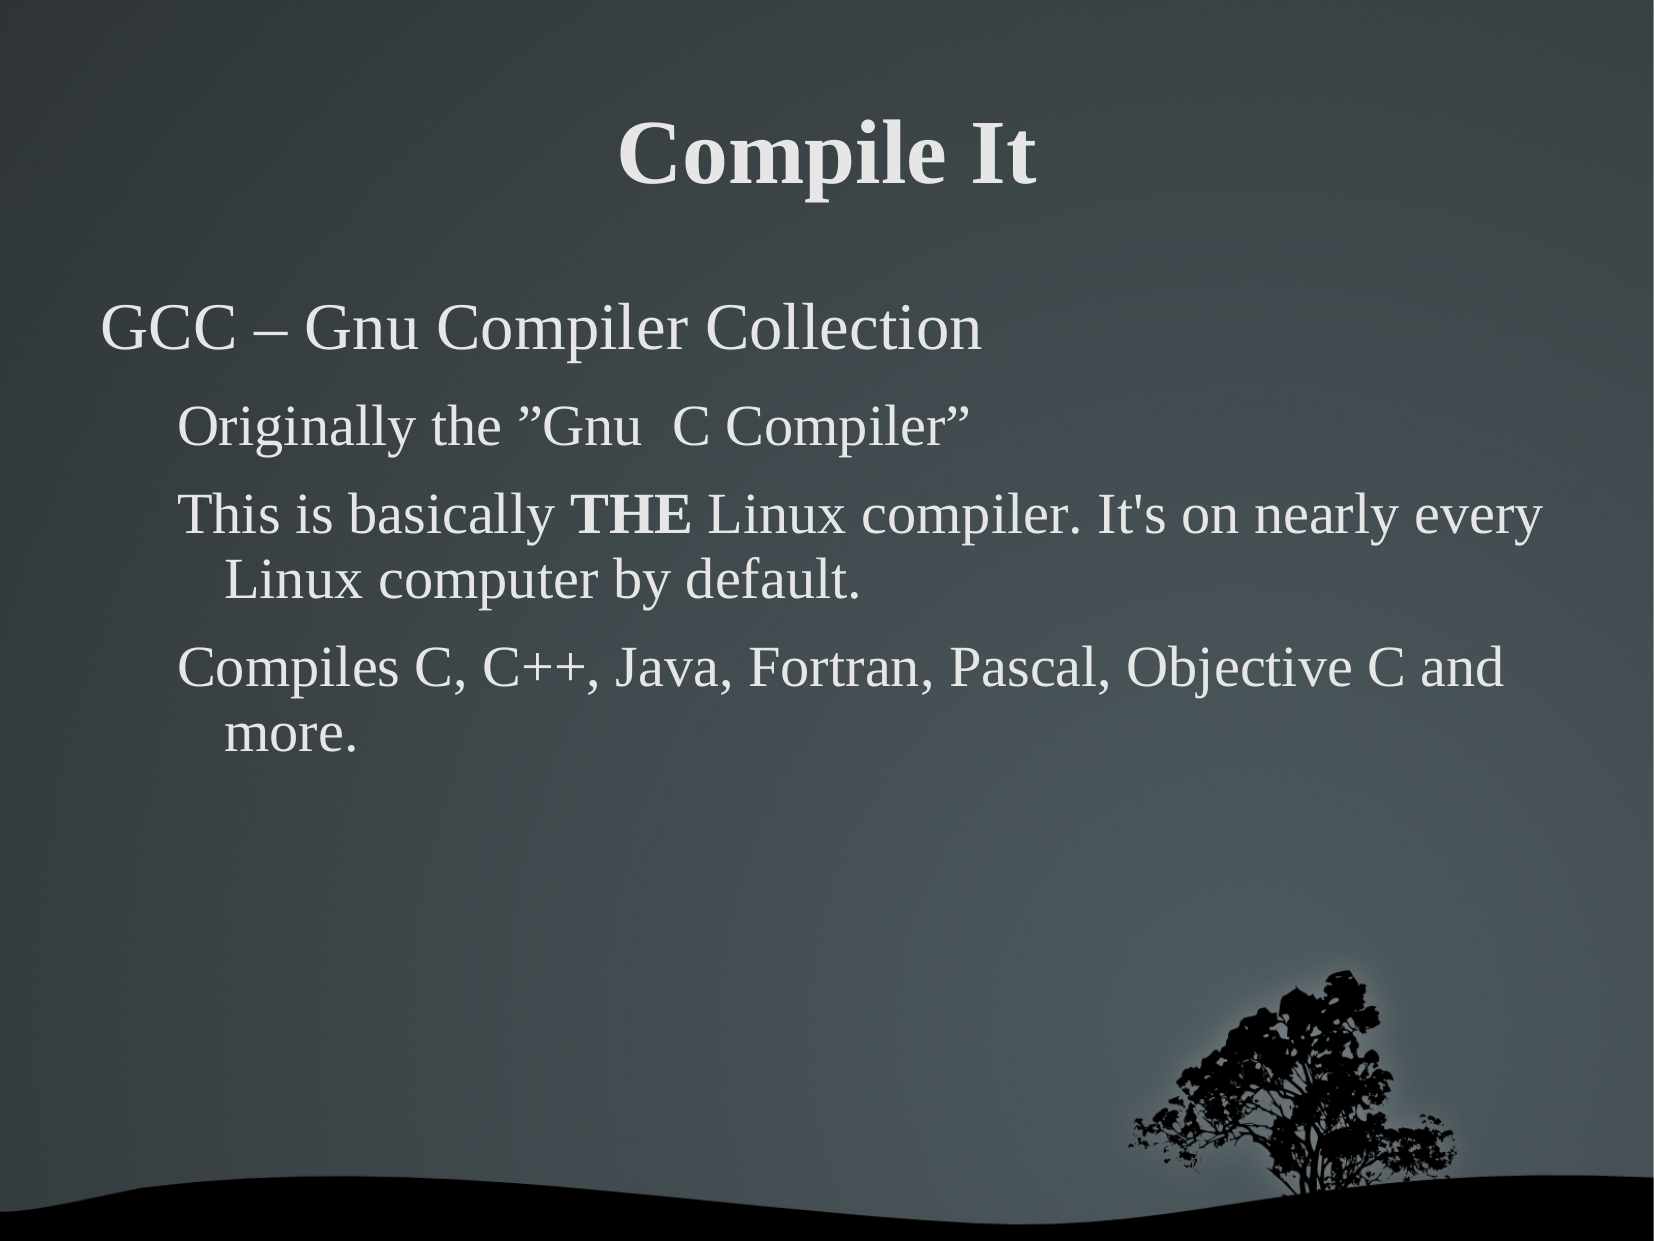

# Compile It
GCC – Gnu Compiler Collection
Originally the ”Gnu C Compiler”
This is basically THE Linux compiler. It's on nearly every Linux computer by default.
Compiles C, C++, Java, Fortran, Pascal, Objective C and more.